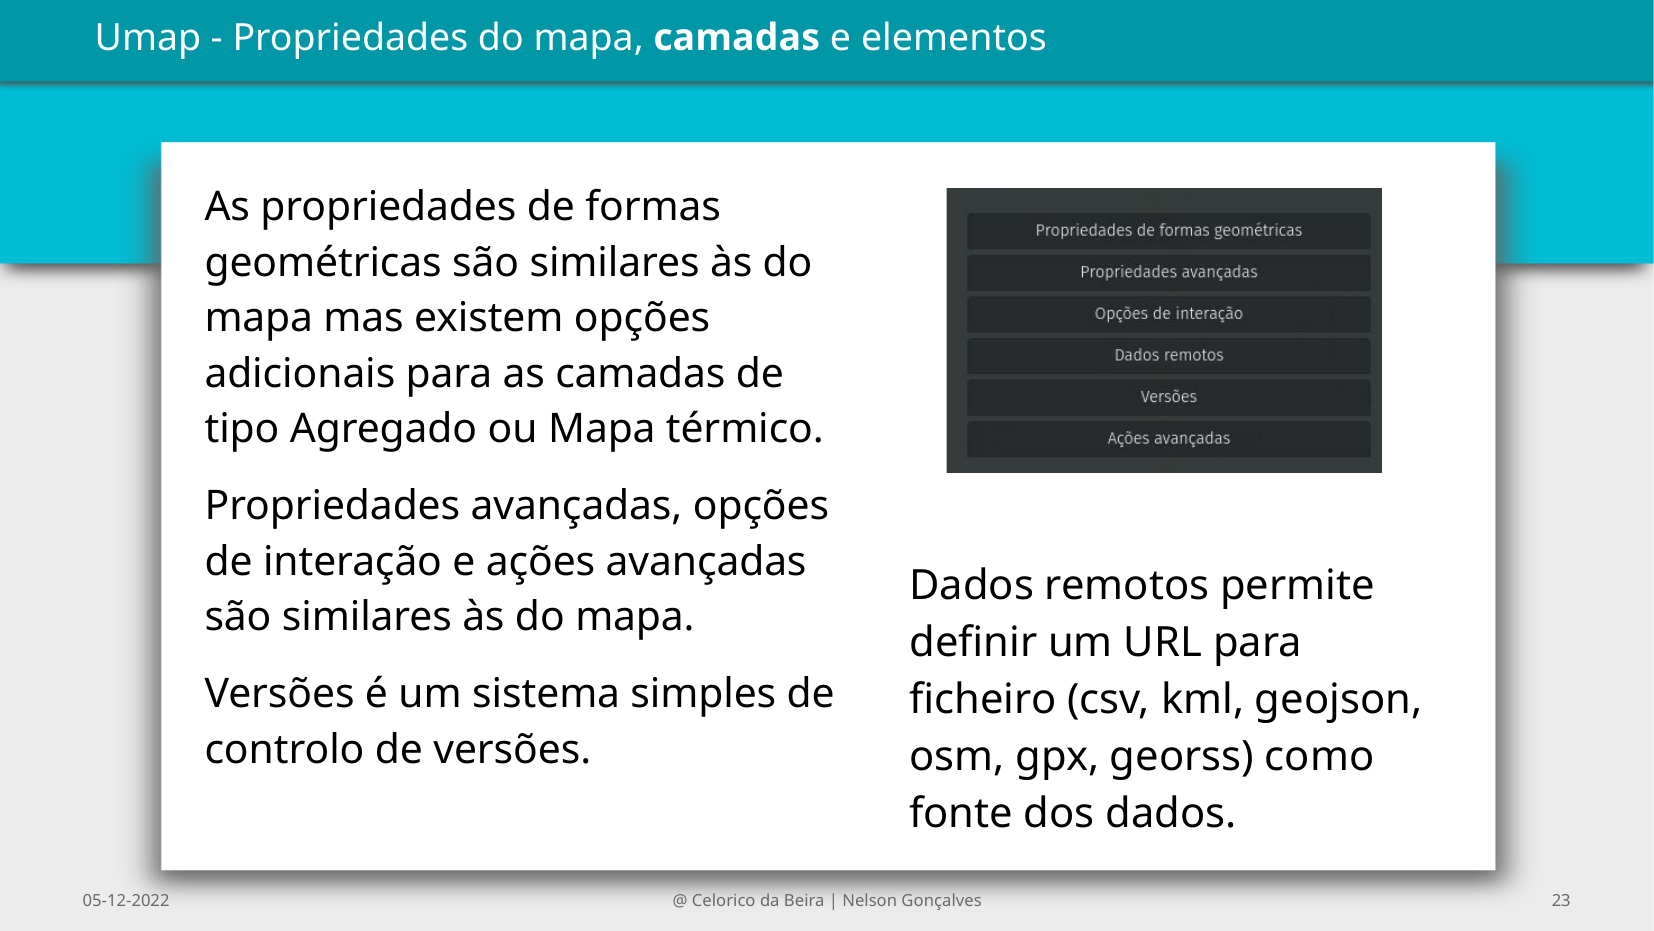

Umap - Propriedades do mapa, camadas e elementos
As propriedades de formas geométricas são similares às do mapa mas existem opções adicionais para as camadas de tipo Agregado ou Mapa térmico.
Propriedades avançadas, opções de interação e ações avançadas são similares às do mapa.
Versões é um sistema simples de controlo de versões.
# Dados remotos permite definir um URL para ficheiro (csv, kml, geojson, osm, gpx, georss) como fonte dos dados.
05-12-2022
@ Celorico da Beira | Nelson Gonçalves
23